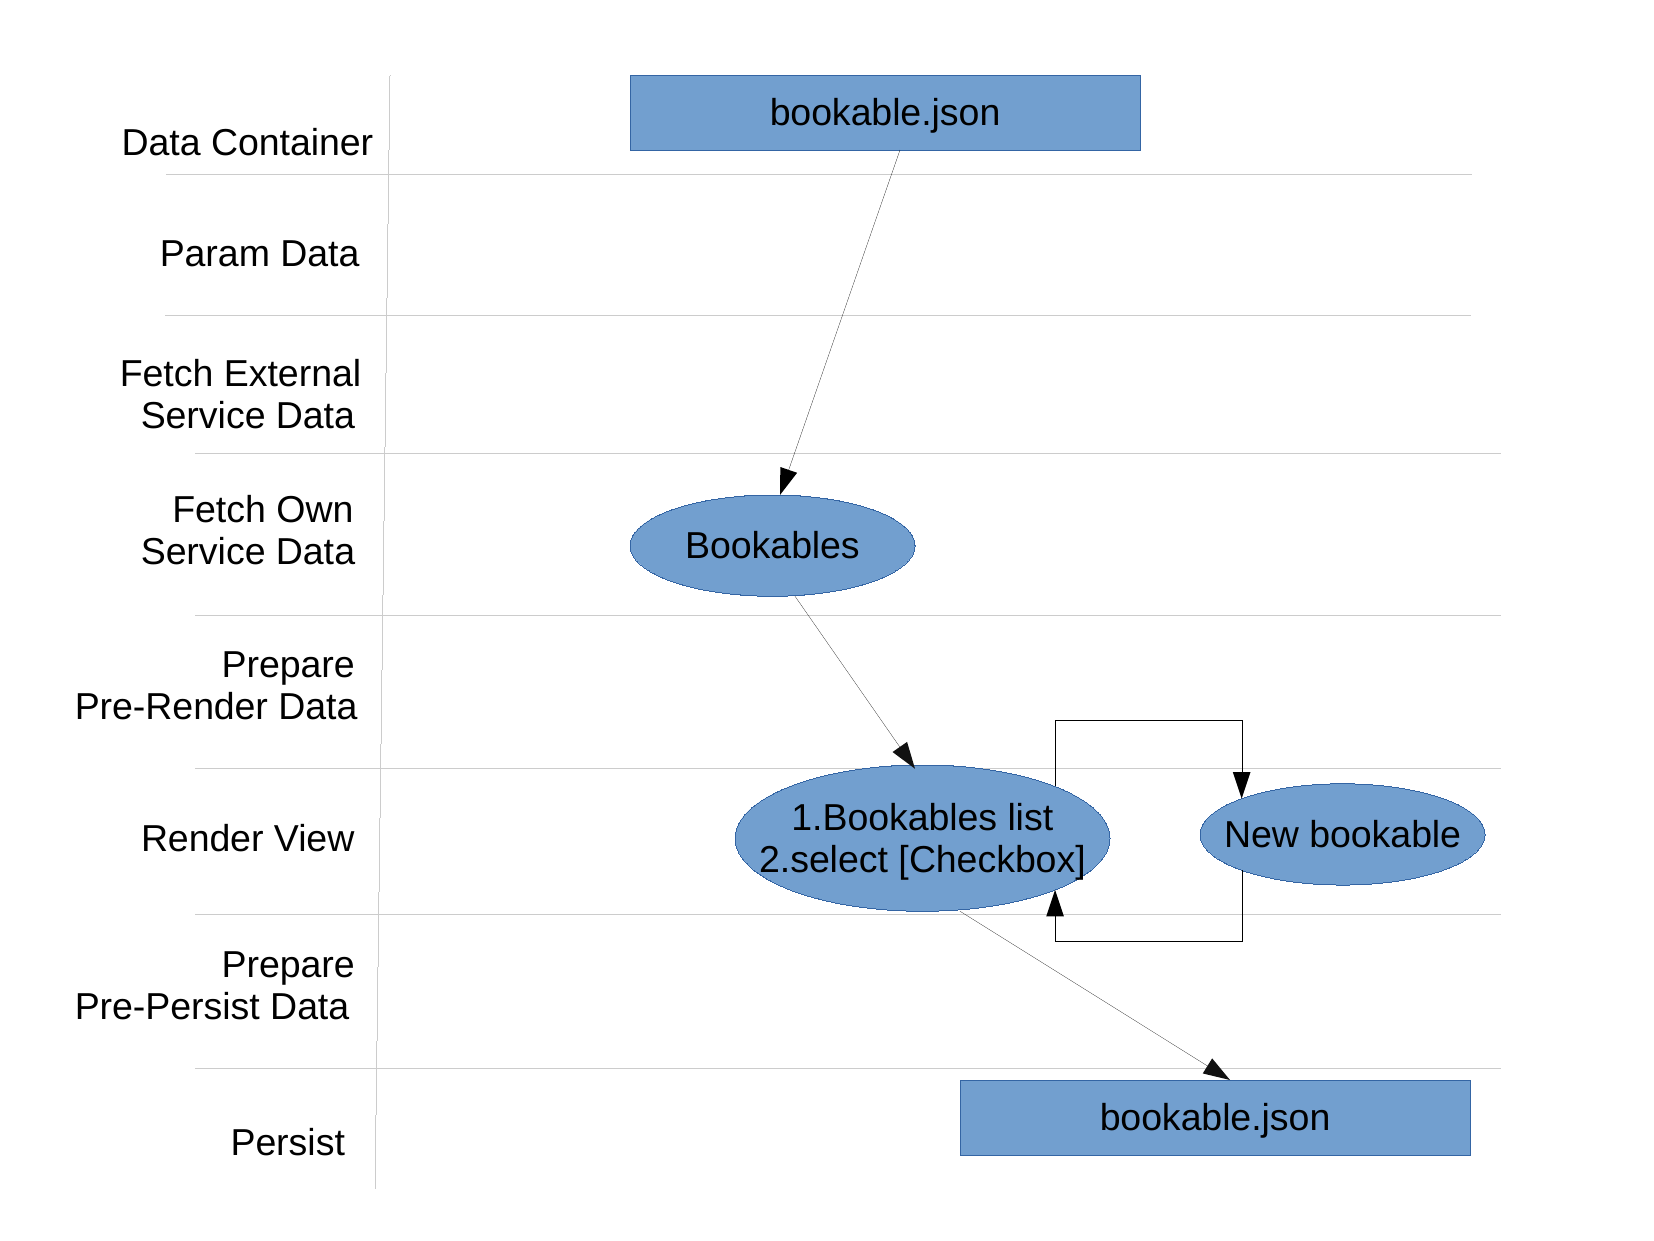

bookable.json
 Data Container
Param Data
Fetch External
 Service Data
 Fetch Own
 Service Data
Bookables
 Prepare
Pre-Render Data
1.Bookables list
2.select [Checkbox]
New bookable
Render View
 Prepare
Pre-Persist Data
bookable.json
Persist